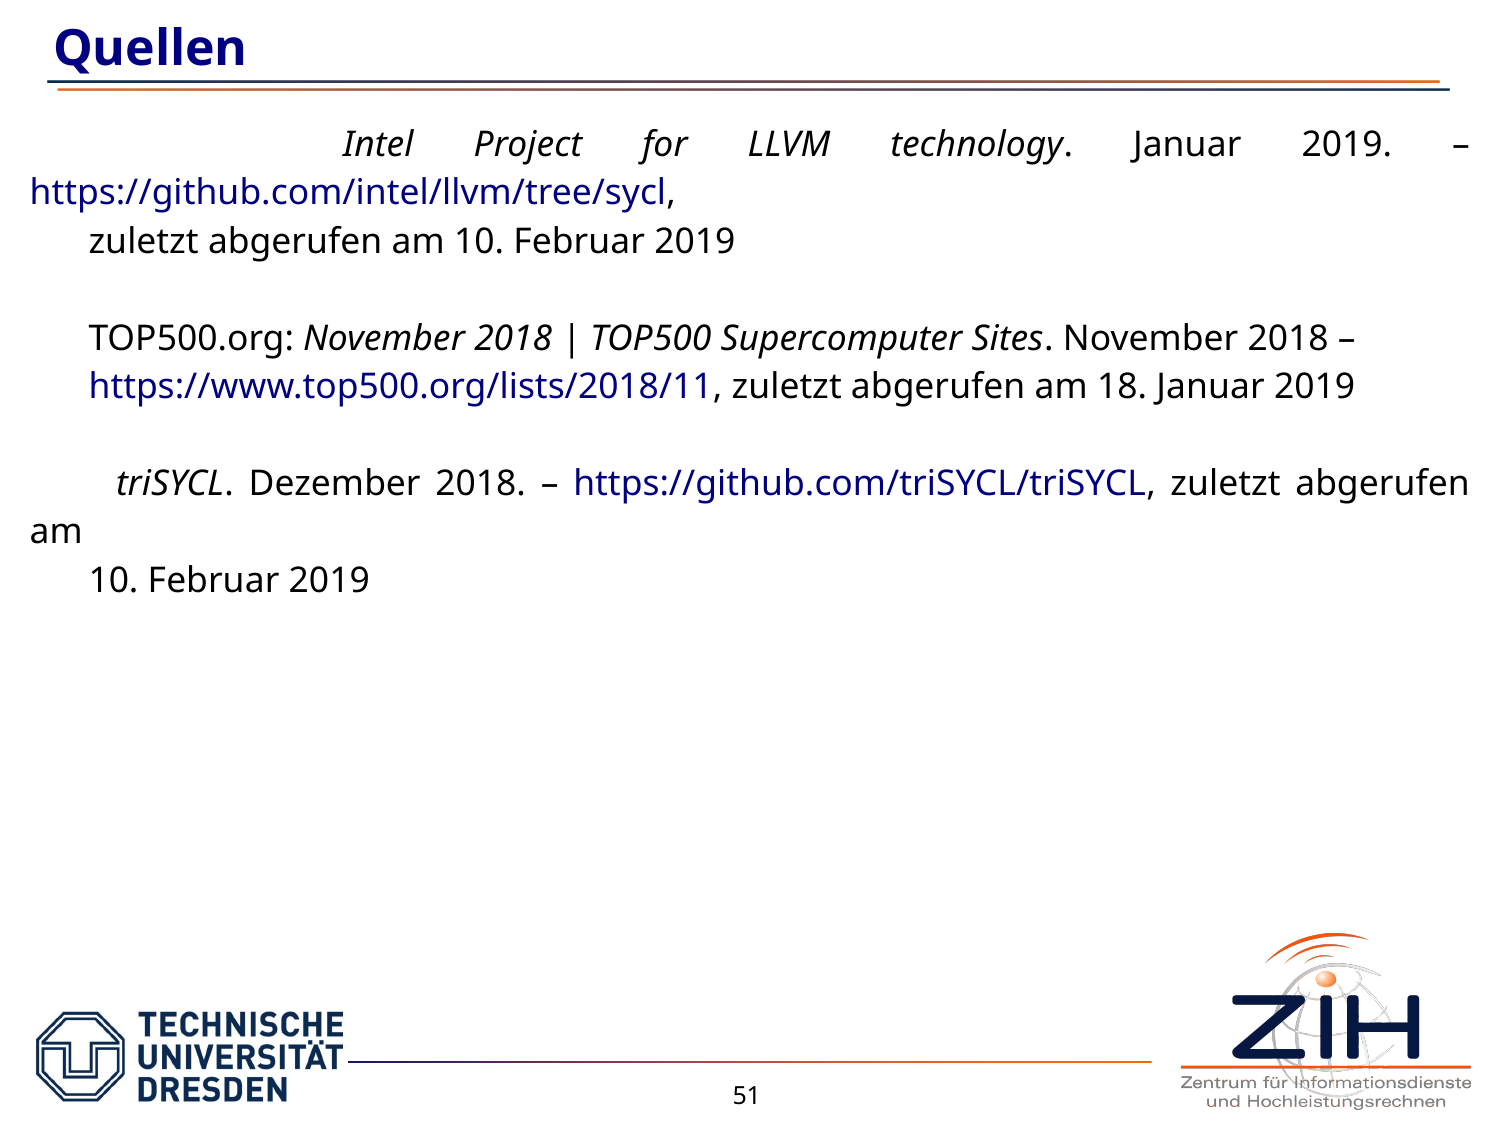

# Quellen
 Intel Project for LLVM technology. Januar 2019. – https://github.com/intel/llvm/tree/sycl,
 zuletzt abgerufen am 10. Februar 2019
 TOP500.org: November 2018 | TOP500 Supercomputer Sites. November 2018 –
 https://www.top500.org/lists/2018/11, zuletzt abgerufen am 18. Januar 2019
 triSYCL. Dezember 2018. – https://github.com/triSYCL/triSYCL, zuletzt abgerufen am
 10. Februar 2019
51